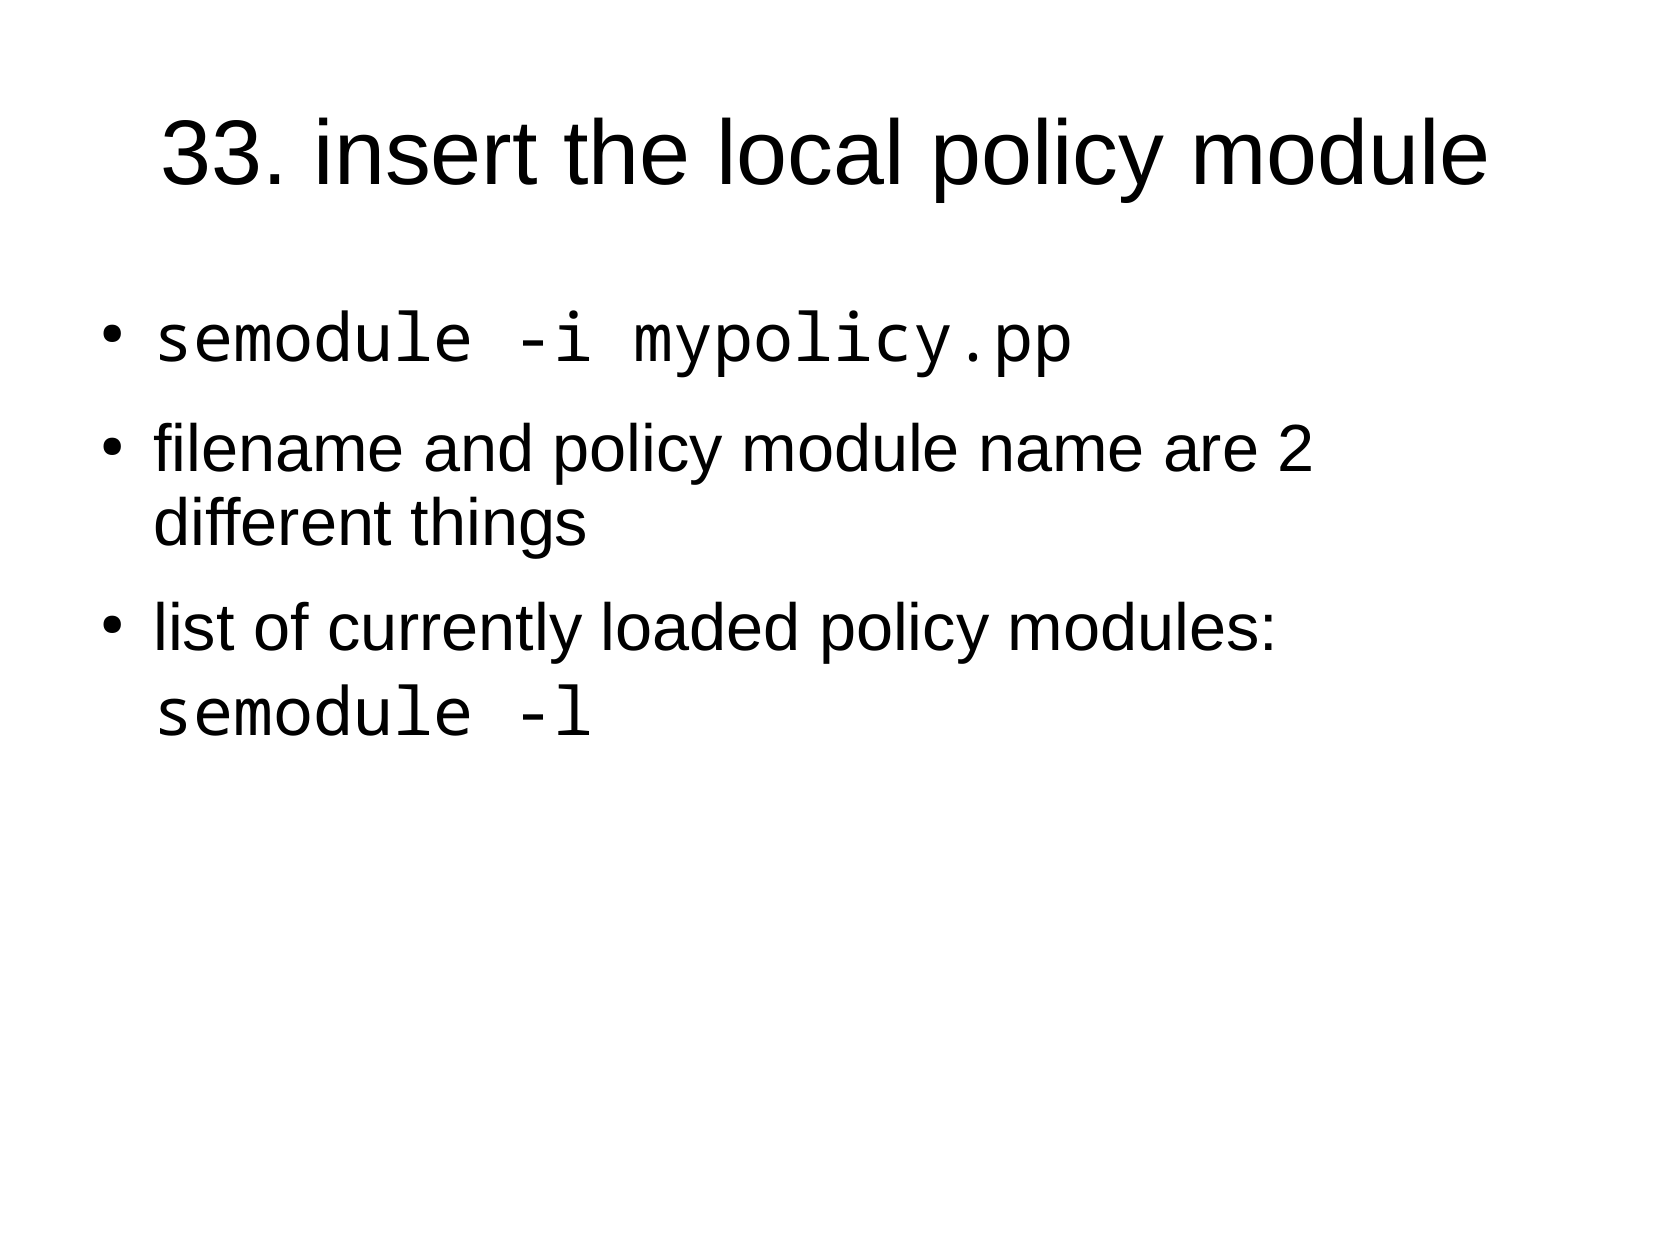

# 33. insert the local policy module
semodule -i mypolicy.pp
filename and policy module name are 2 different things
list of currently loaded policy modules: semodule -l